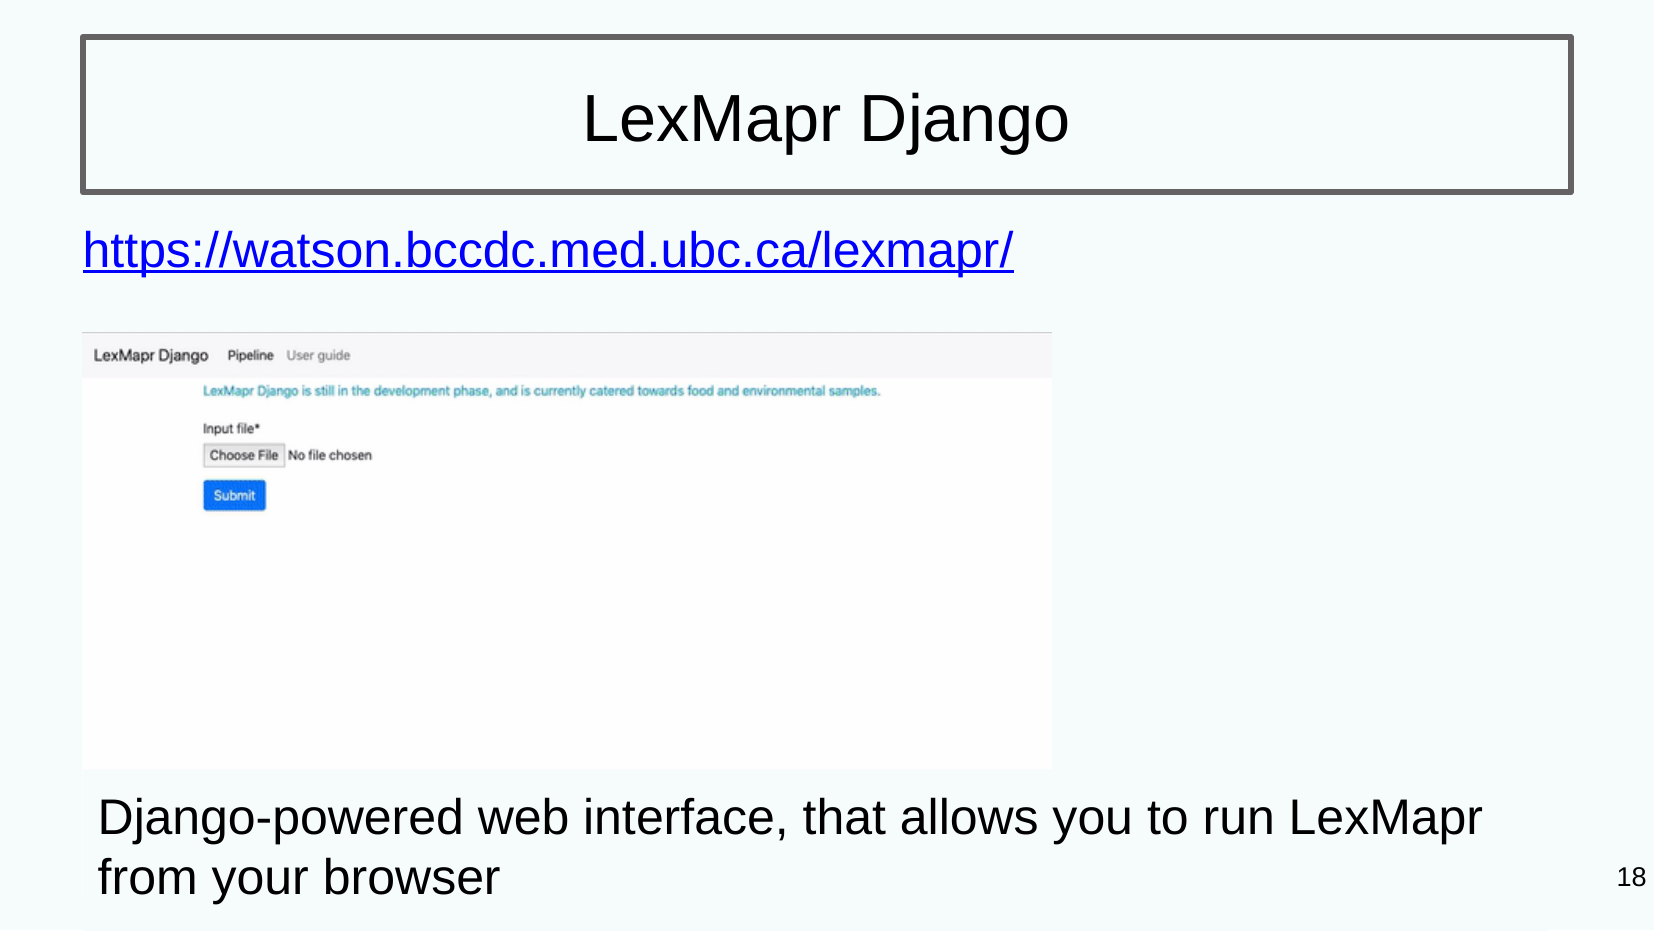

LexMapr Django
https://watson.bccdc.med.ubc.ca/lexmapr/
Django-powered web interface, that allows you to run LexMapr from your browser